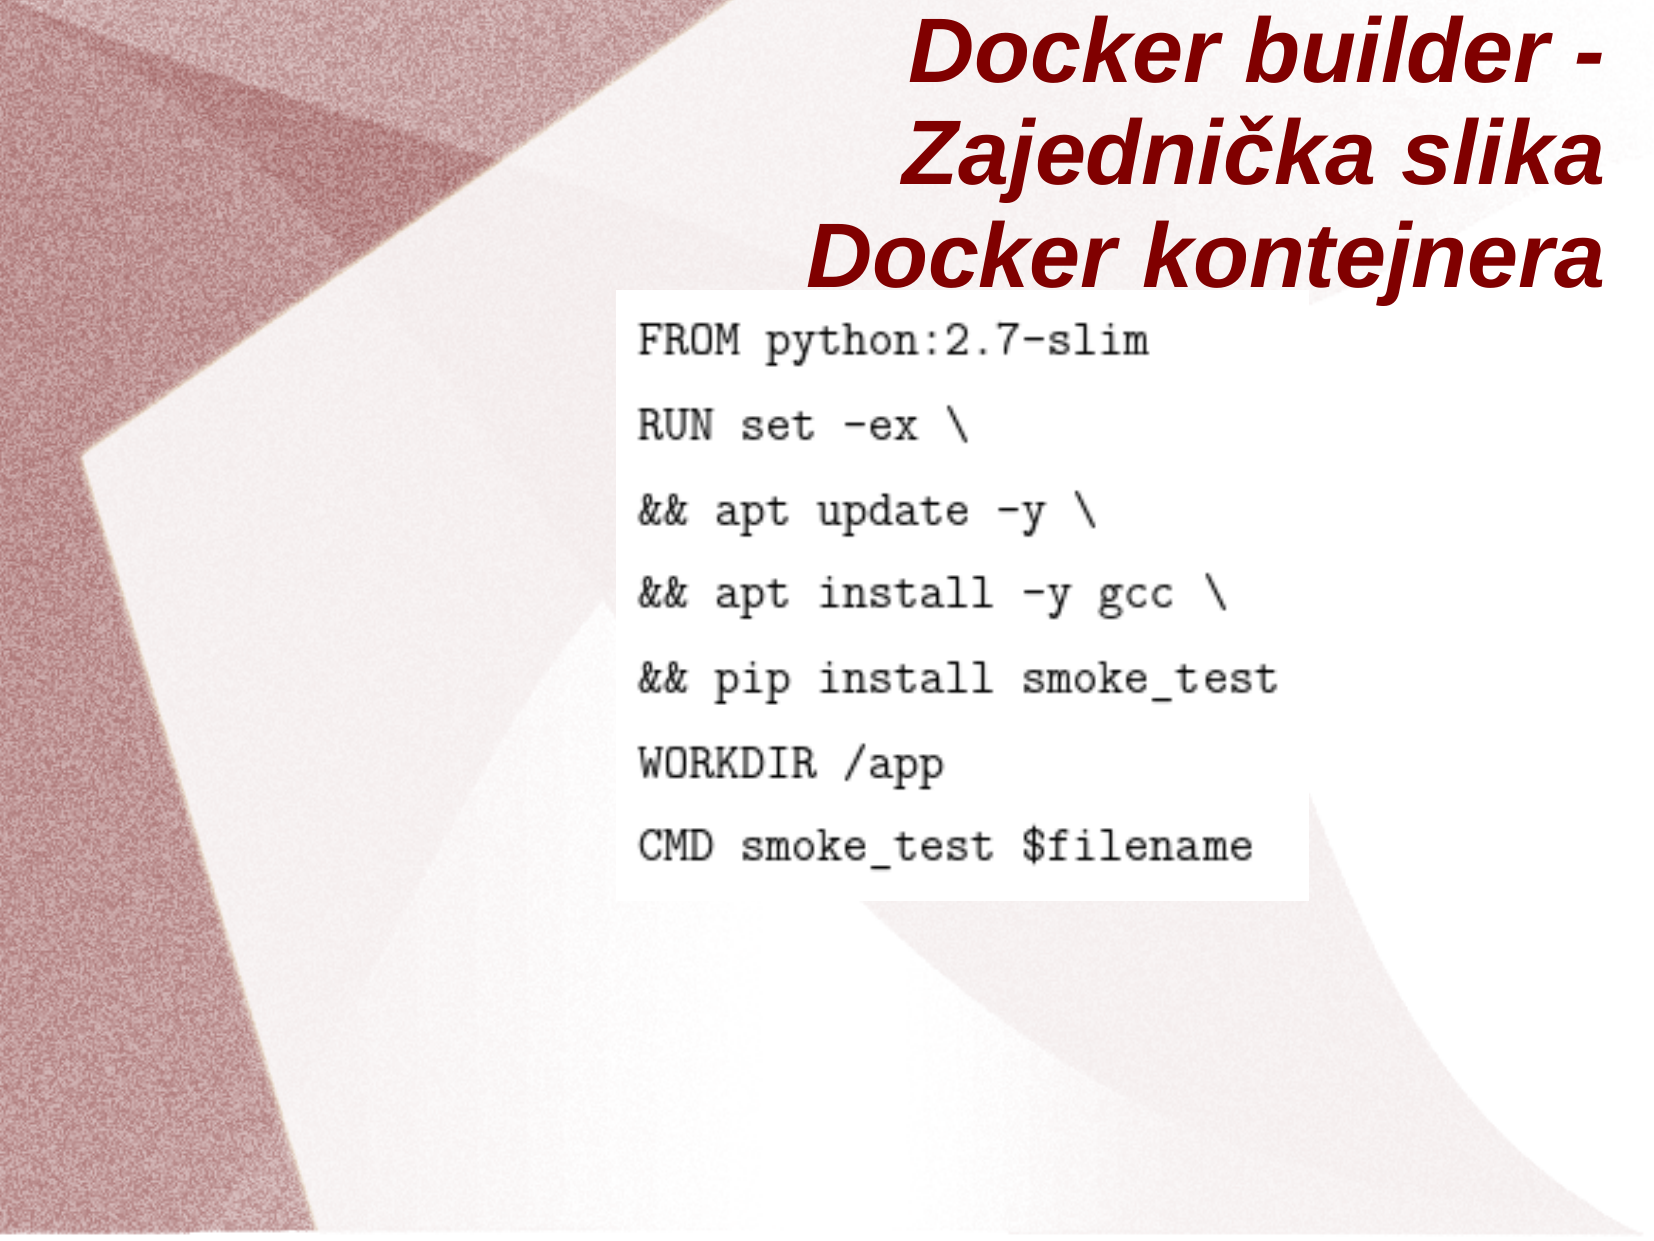

# Docker builder - Zajednička slika Docker kontejnera